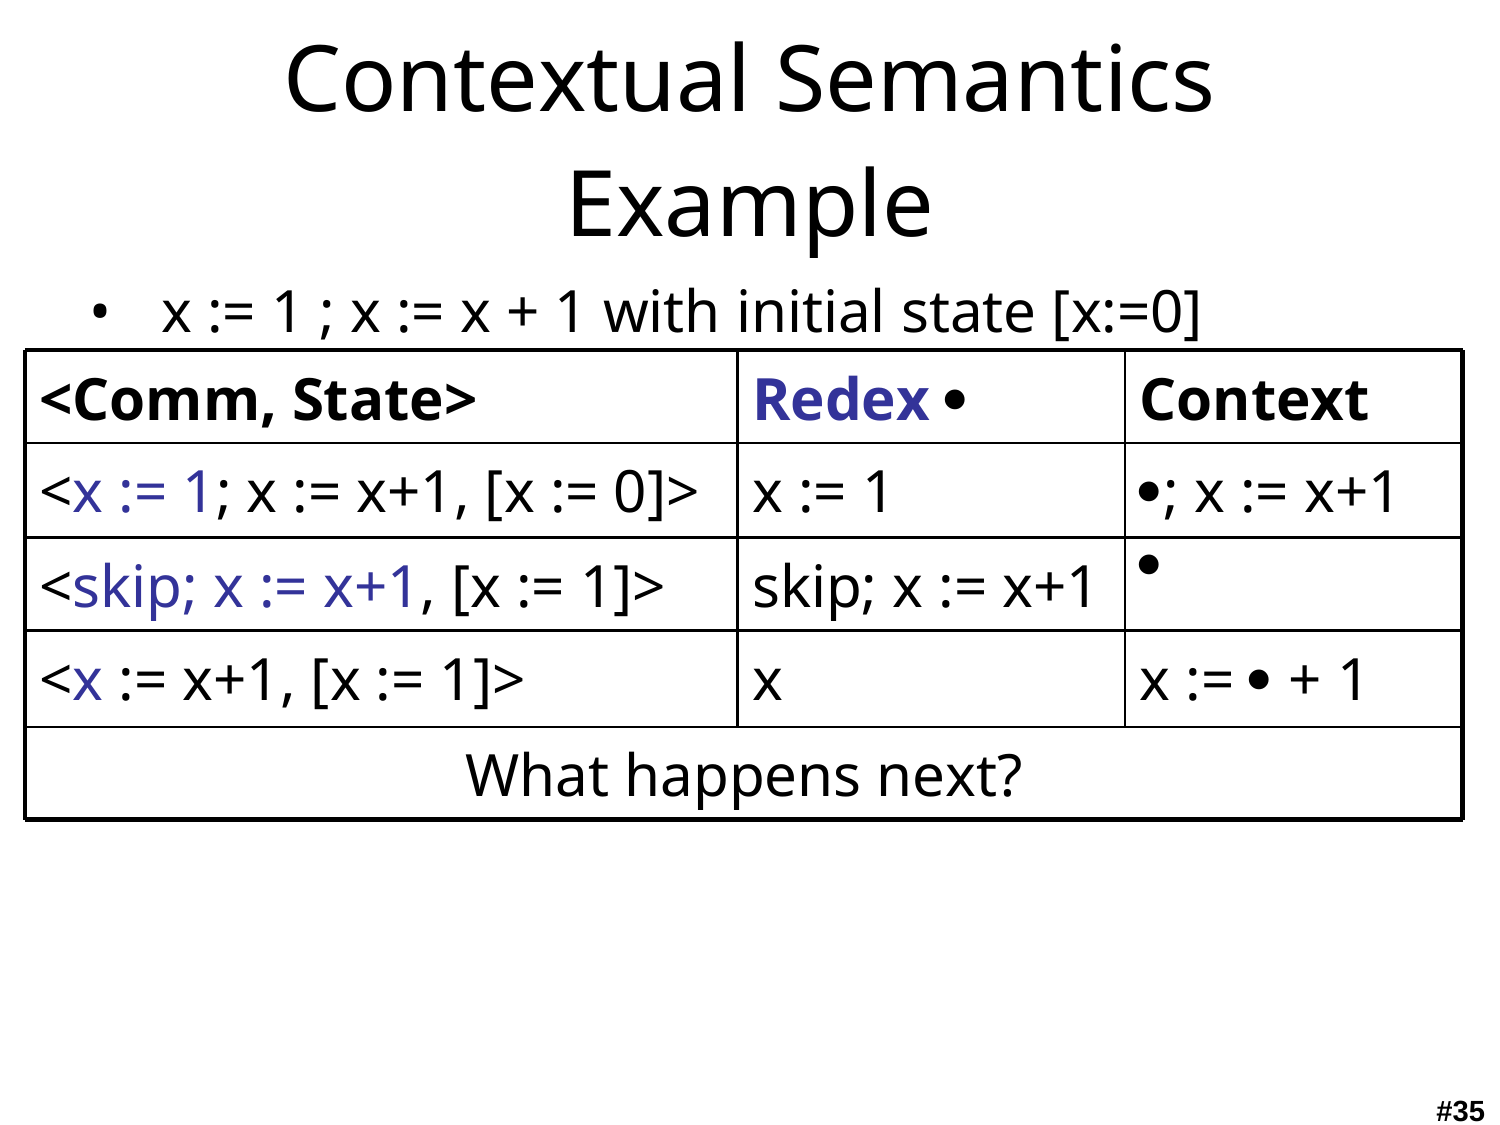

# Contextual Semantics Example
 x := 1 ; x := x + 1 with initial state [x:=0]
<Comm, State>
Redex 
Context
<x := 1; x := x+1, [x := 0]>
x := 1
; x := x+1
<skip; x := x+1, [x := 1]>
skip; x := x+1

<x := x+1, [x := 1]>
x
x :=  + 1
What happens next?
35